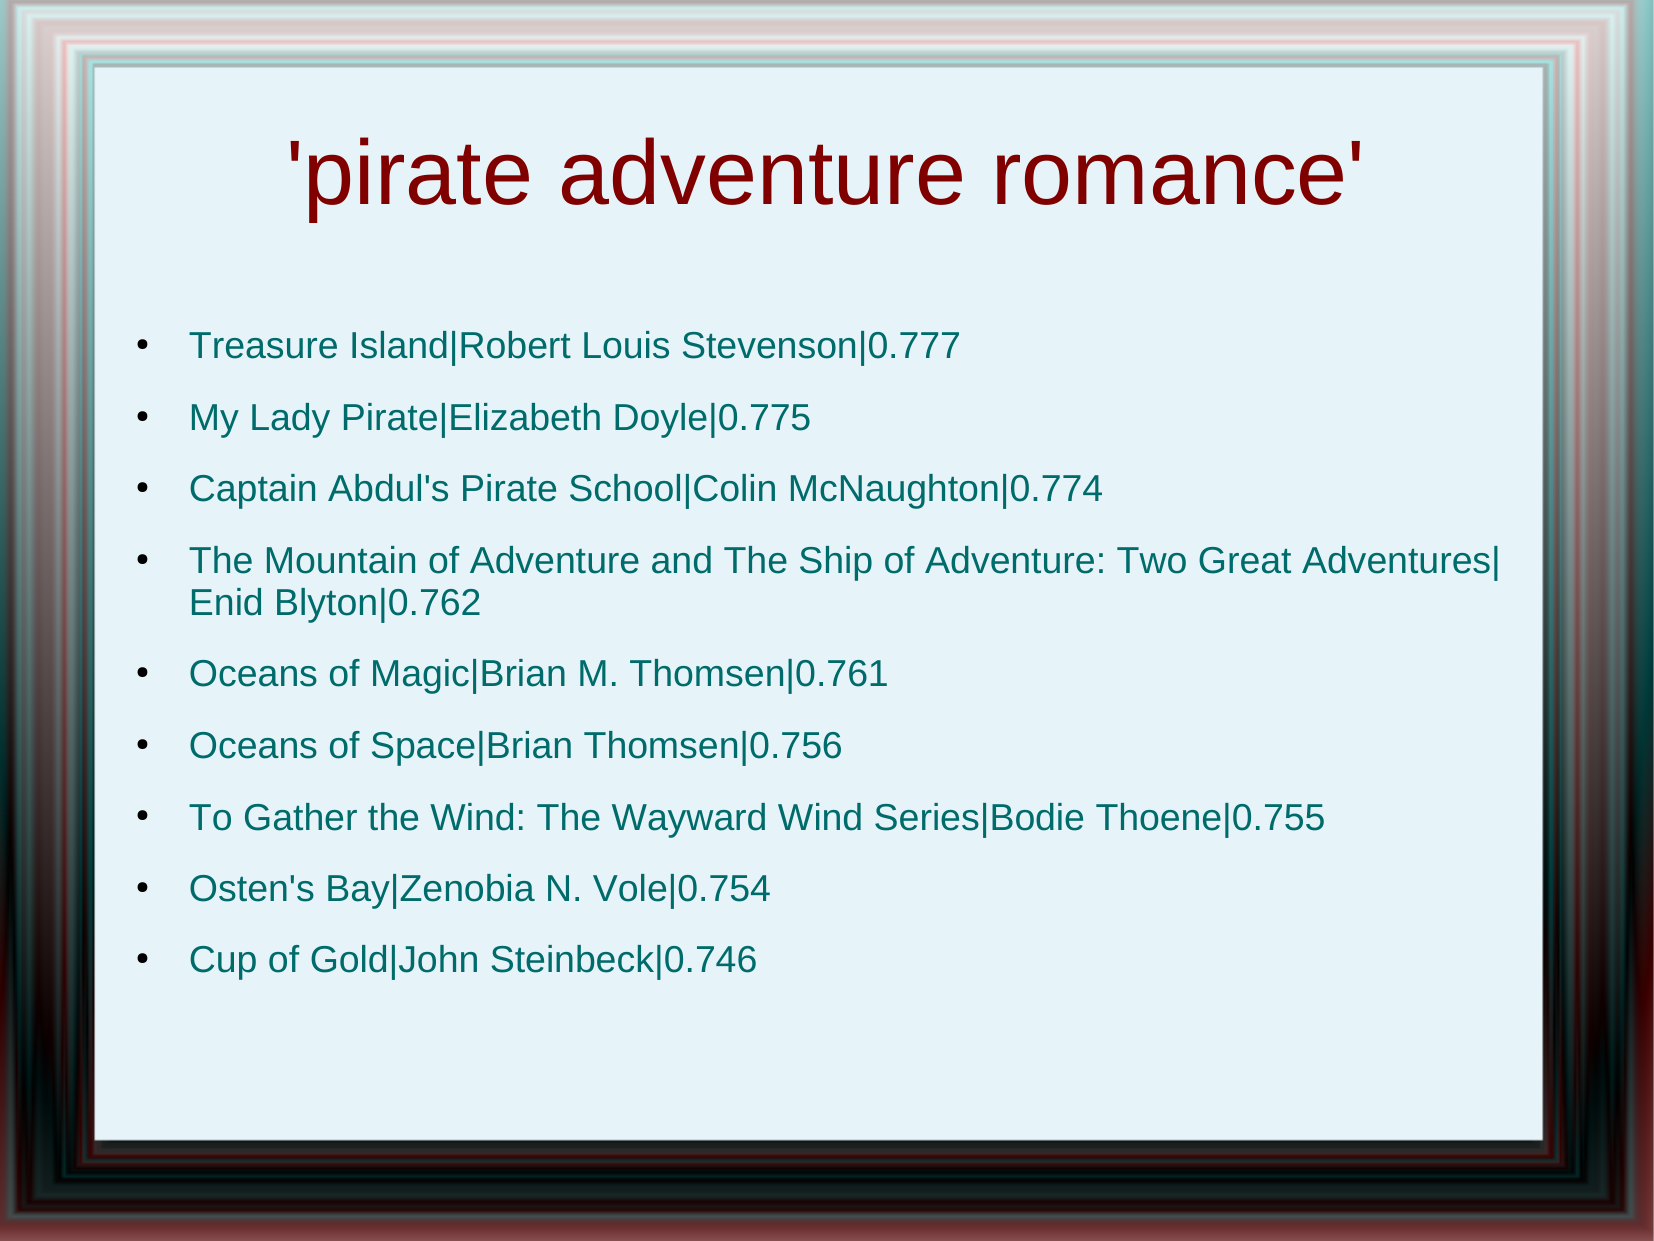

# 'pirate adventure romance'
Treasure Island|Robert Louis Stevenson|0.777
My Lady Pirate|Elizabeth Doyle|0.775
Captain Abdul's Pirate School|Colin McNaughton|0.774
The Mountain of Adventure and The Ship of Adventure: Two Great Adventures|Enid Blyton|0.762
Oceans of Magic|Brian M. Thomsen|0.761
Oceans of Space|Brian Thomsen|0.756
To Gather the Wind: The Wayward Wind Series|Bodie Thoene|0.755
Osten's Bay|Zenobia N. Vole|0.754
Cup of Gold|John Steinbeck|0.746